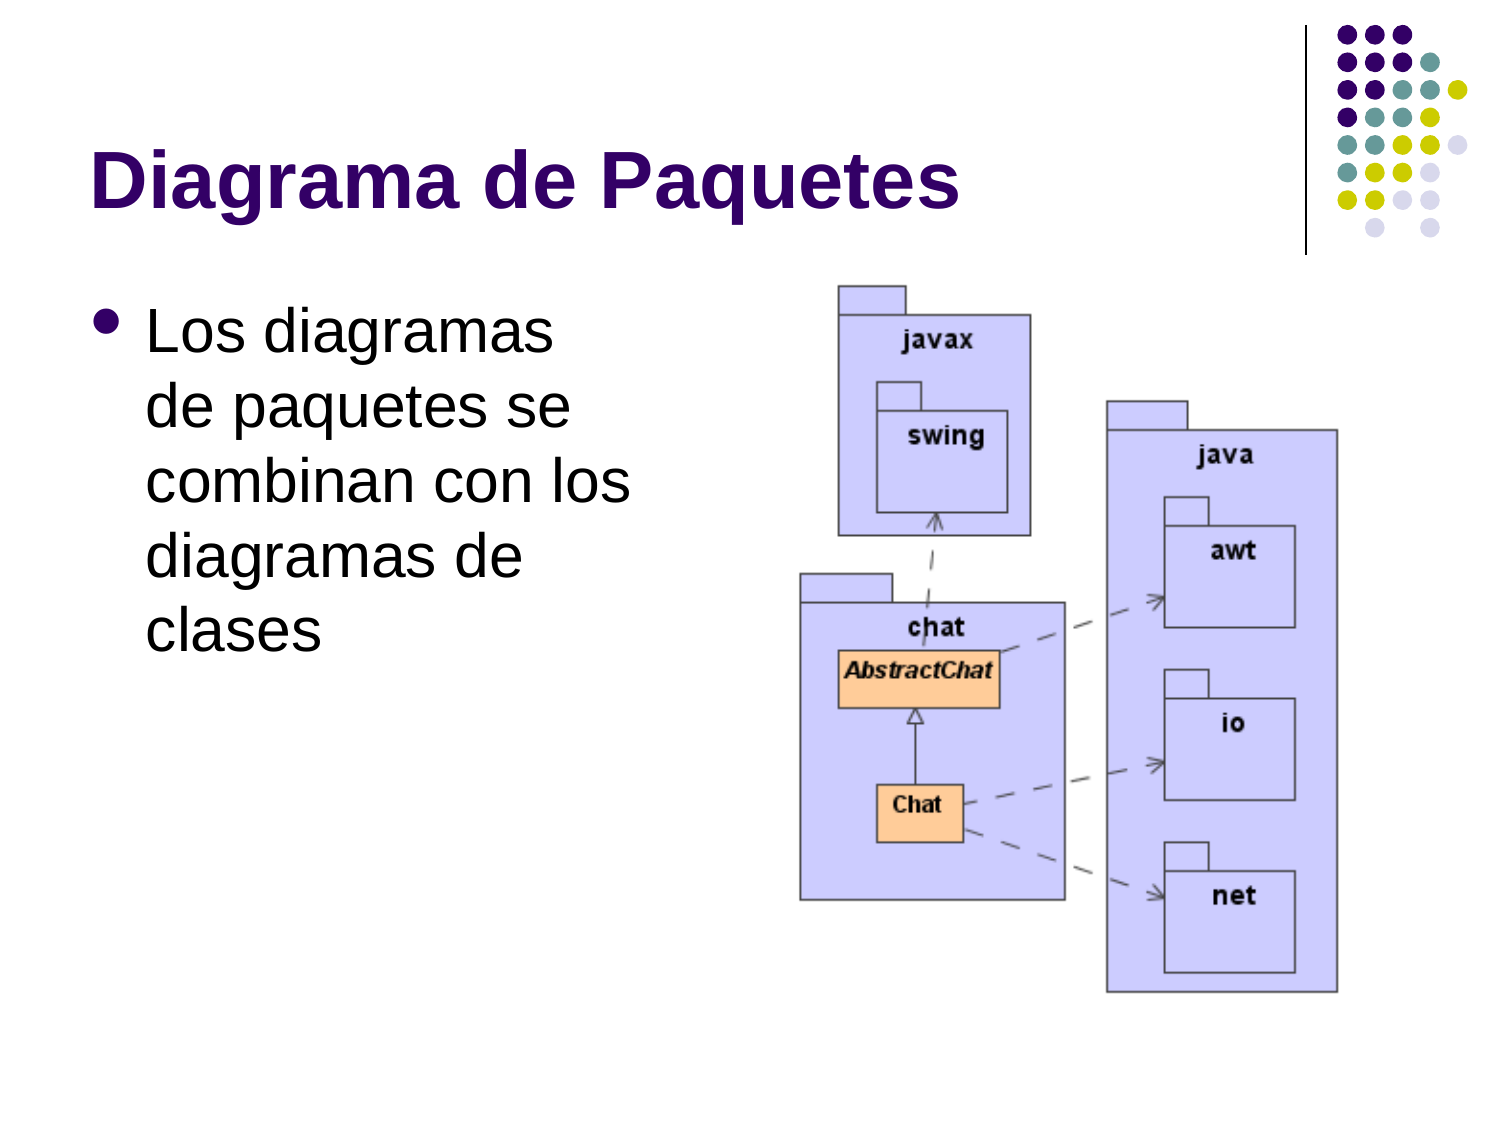

# Diagrama de Paquetes
Los diagramas de paquetes se combinan con los diagramas de clases